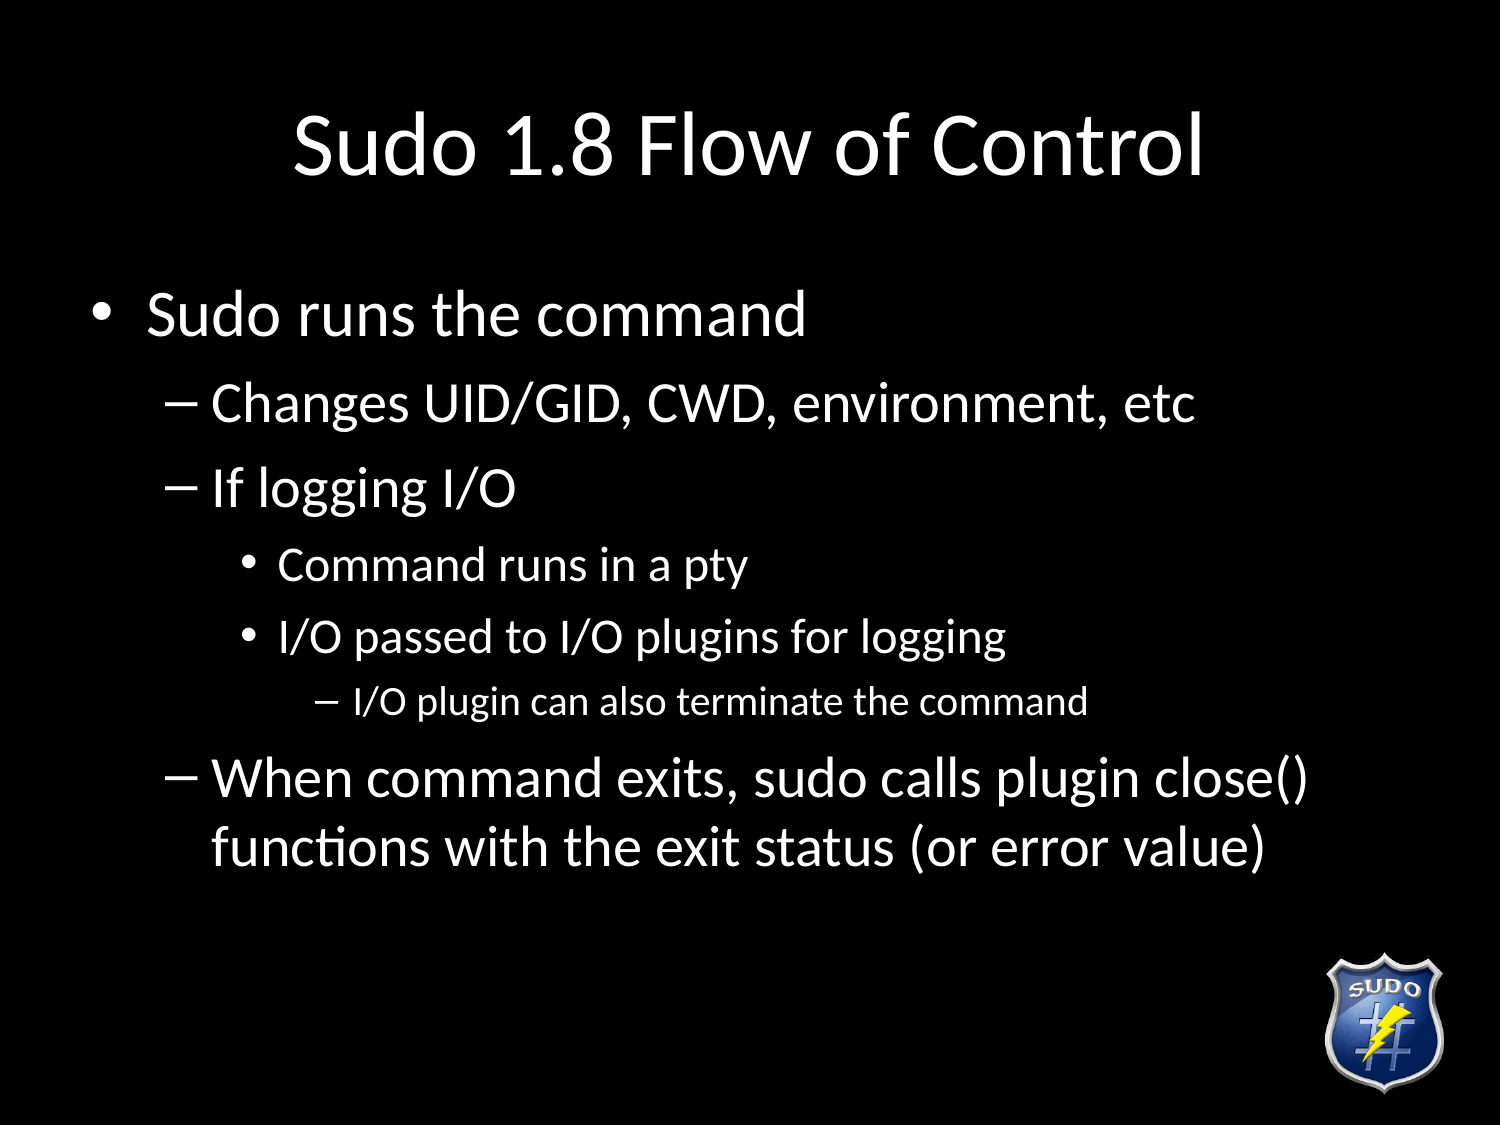

# Sudo 1.8 Flow of Control
Sudo runs the command
Changes UID/GID, CWD, environment, etc
If logging I/O
Command runs in a pty
I/O passed to I/O plugins for logging
I/O plugin can also terminate the command
When command exits, sudo calls plugin close() functions with the exit status (or error value)